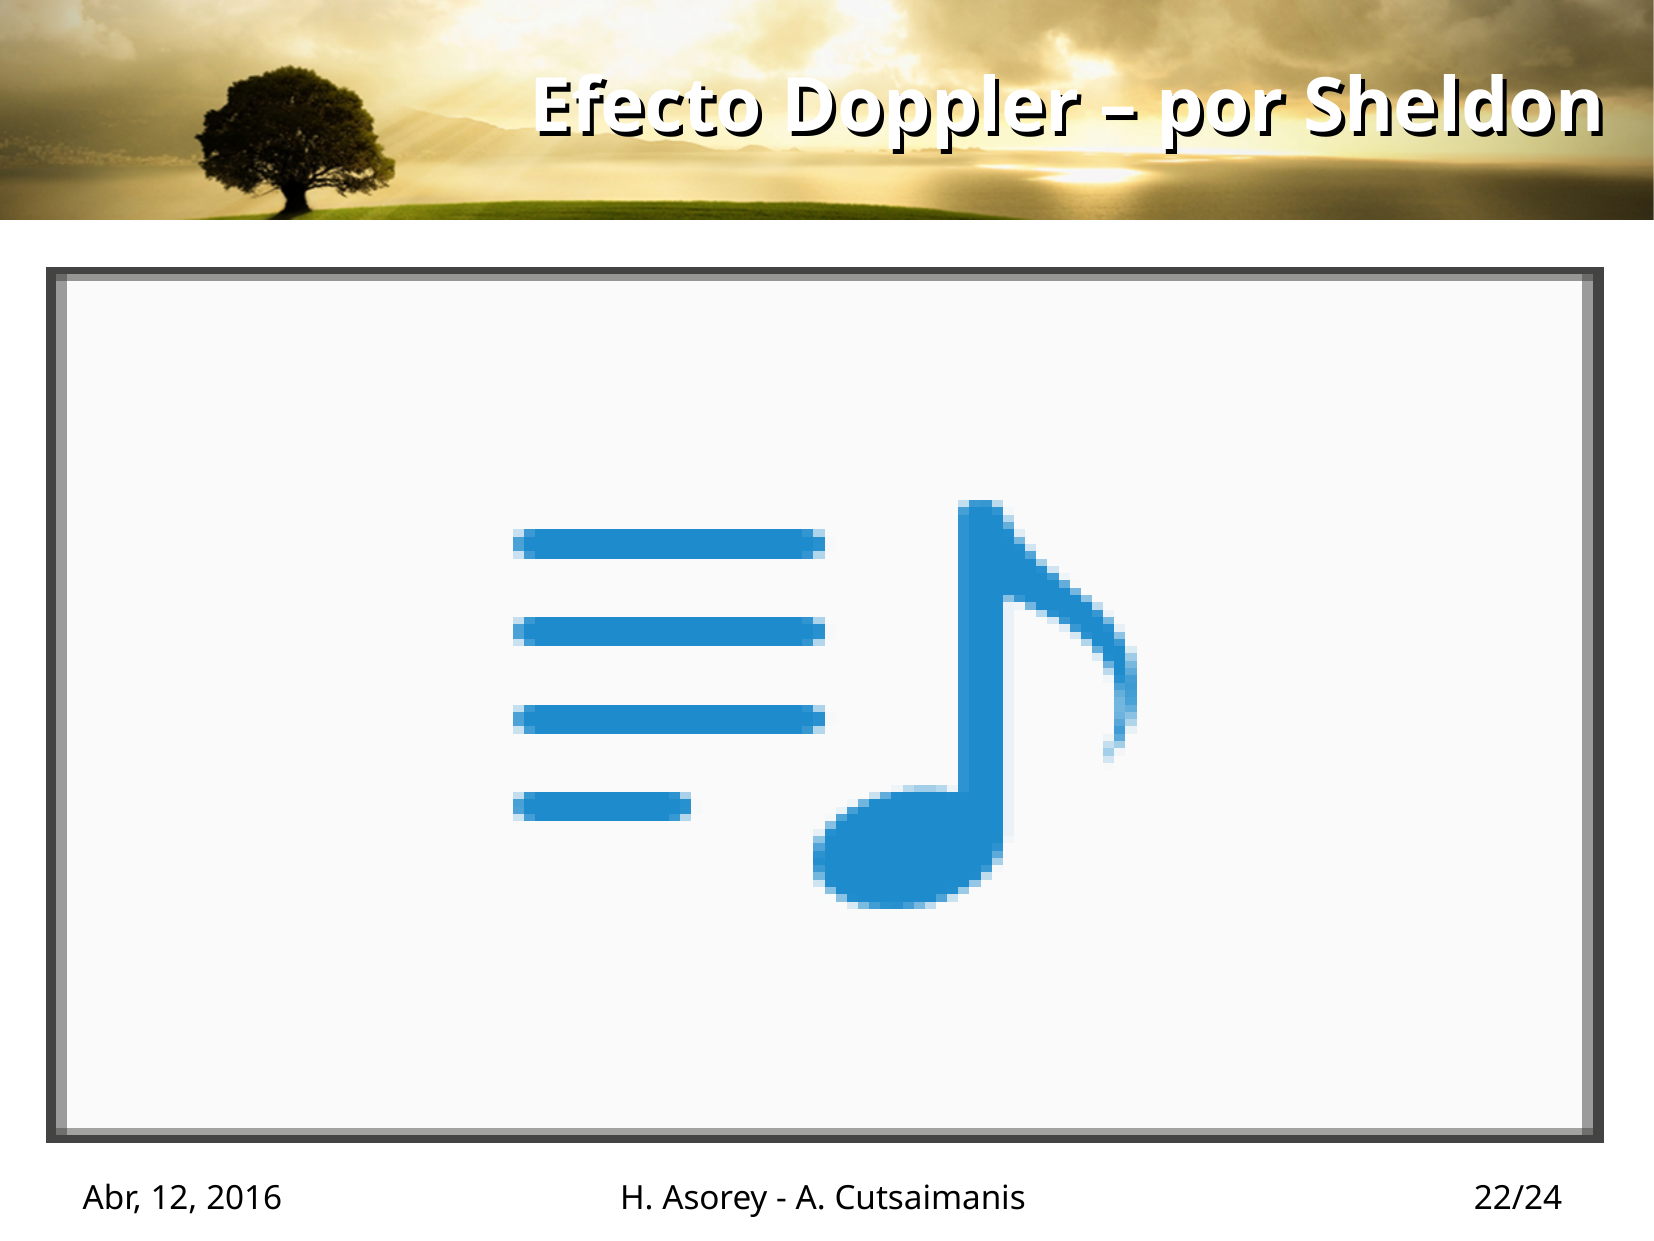

# Efecto Doppler – por Sheldon
Abr, 12, 2016
H. Asorey - A. Cutsaimanis
22